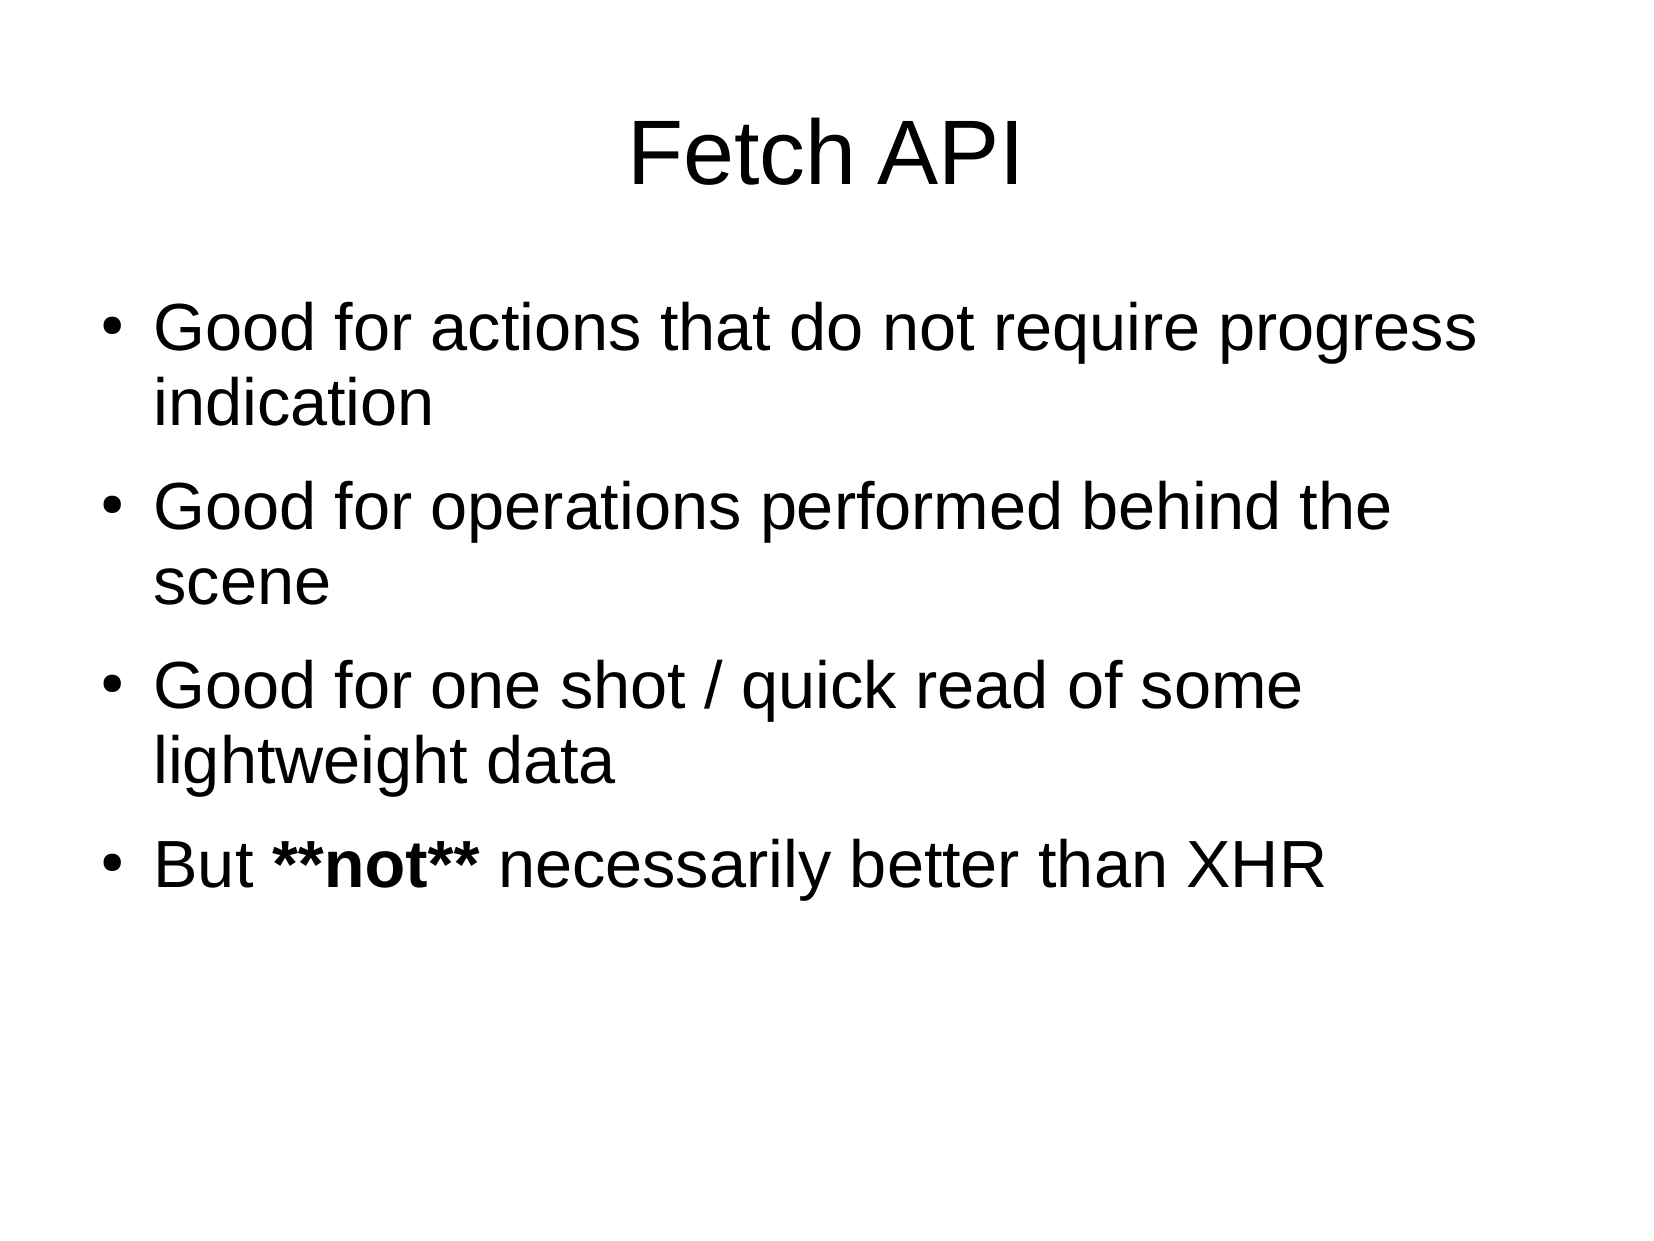

# Fetch API
Good for actions that do not require progress indication
Good for operations performed behind the scene
Good for one shot / quick read of some lightweight data
But **not** necessarily better than XHR